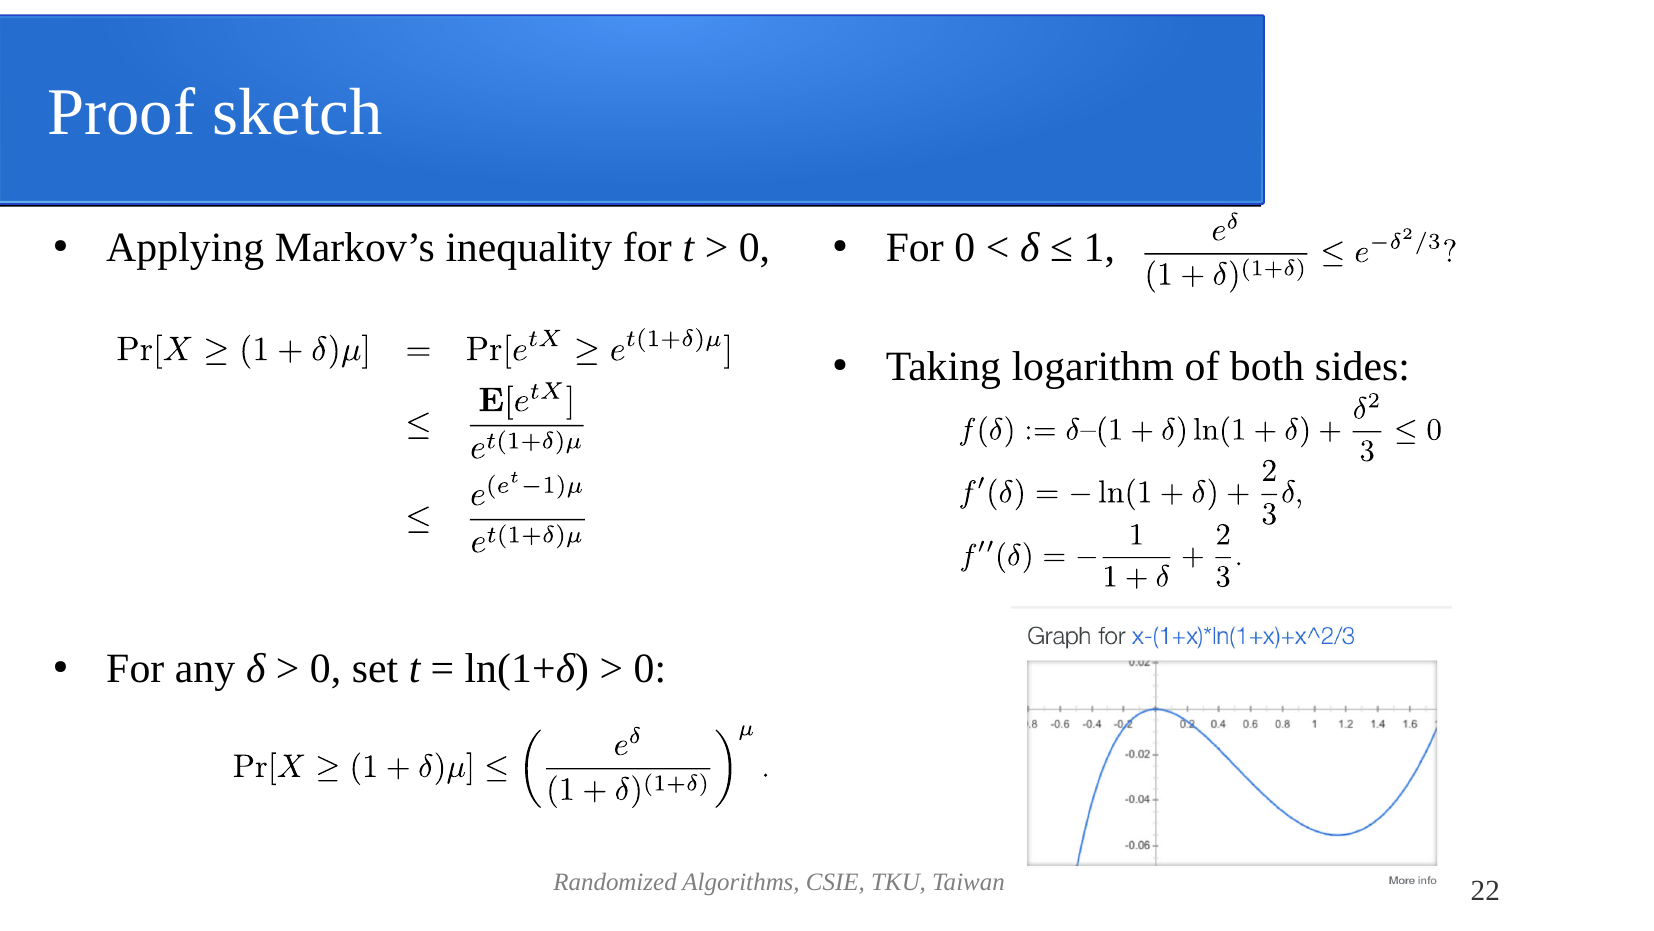

# Proof sketch
Applying Markov’s inequality for t > 0,
For any δ > 0, set t = ln(1+δ) > 0:
For 0 < δ ≤ 1,
Taking logarithm of both sides:
Randomized Algorithms, CSIE, TKU, Taiwan
22